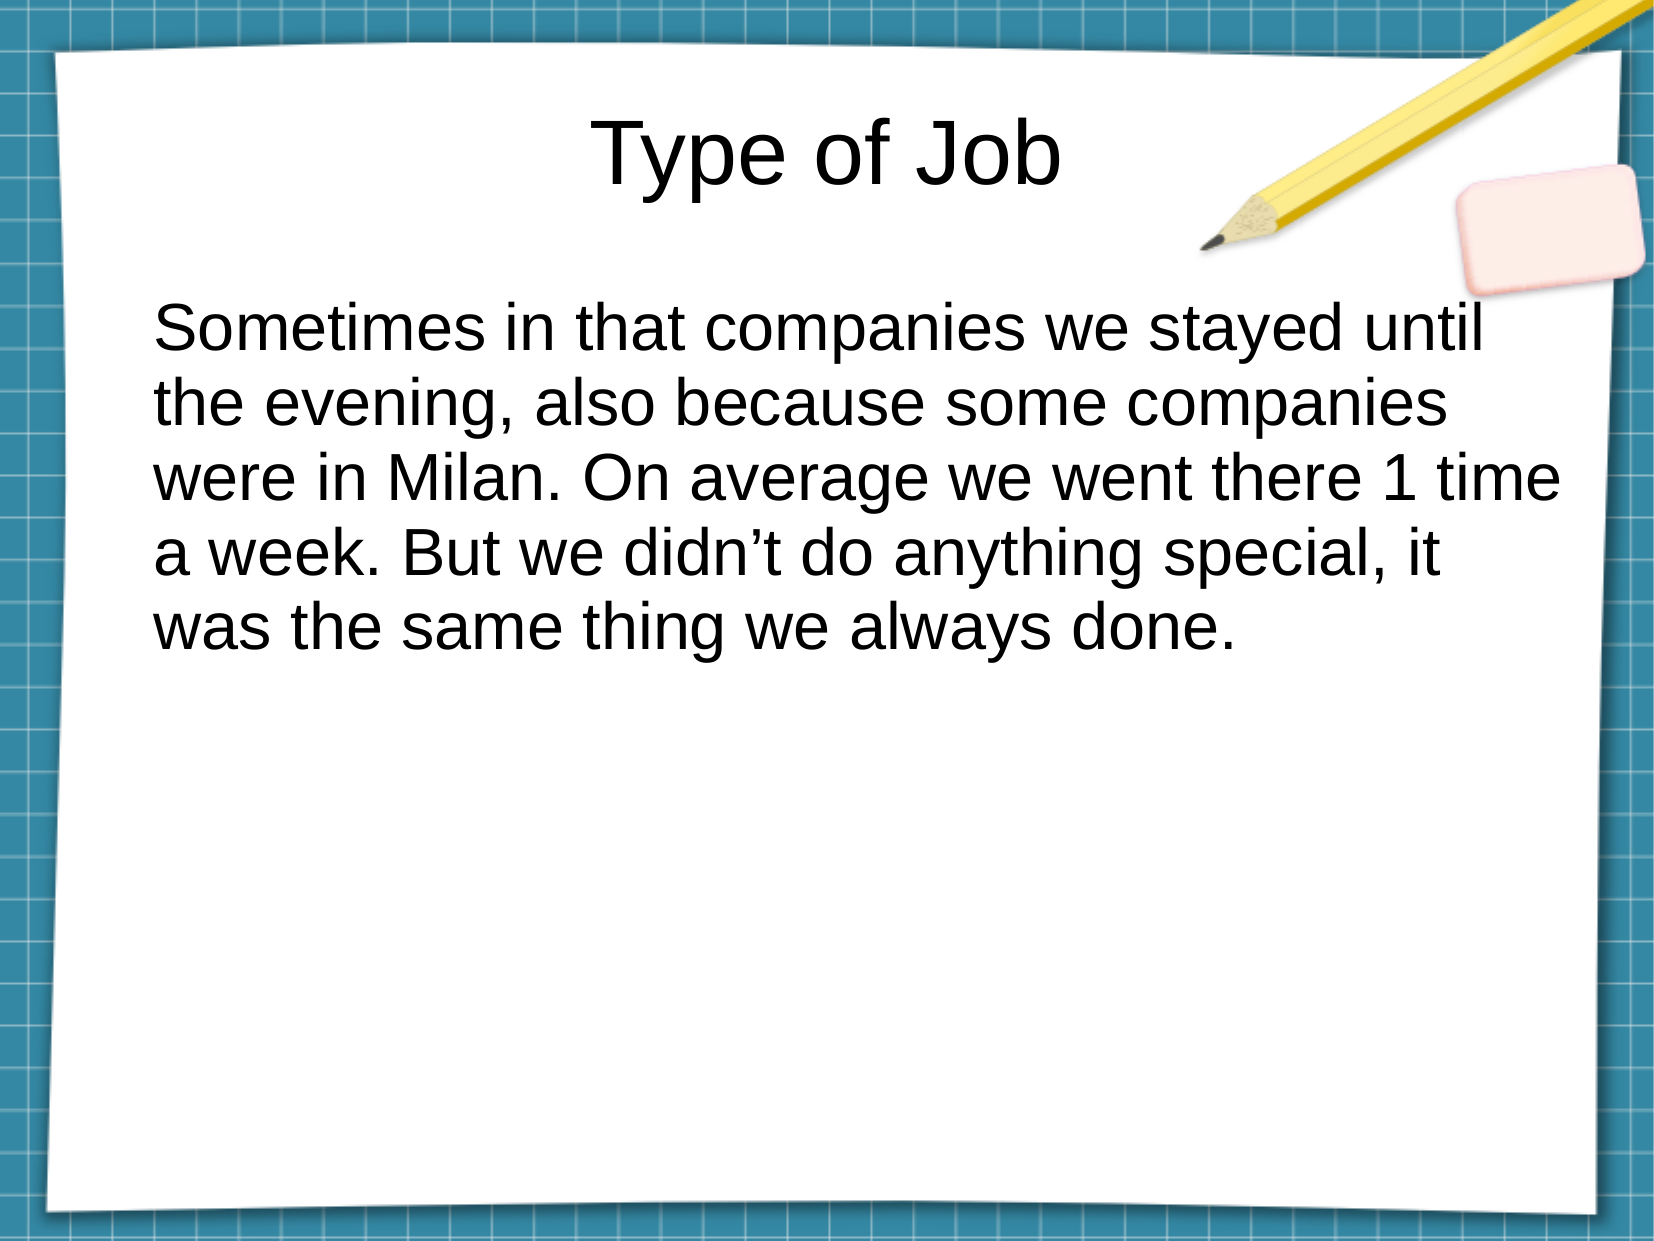

# Type of Job
Sometimes in that companies we stayed until the evening, also because some companies were in Milan. On average we went there 1 time a week. But we didn’t do anything special, it was the same thing we always done.